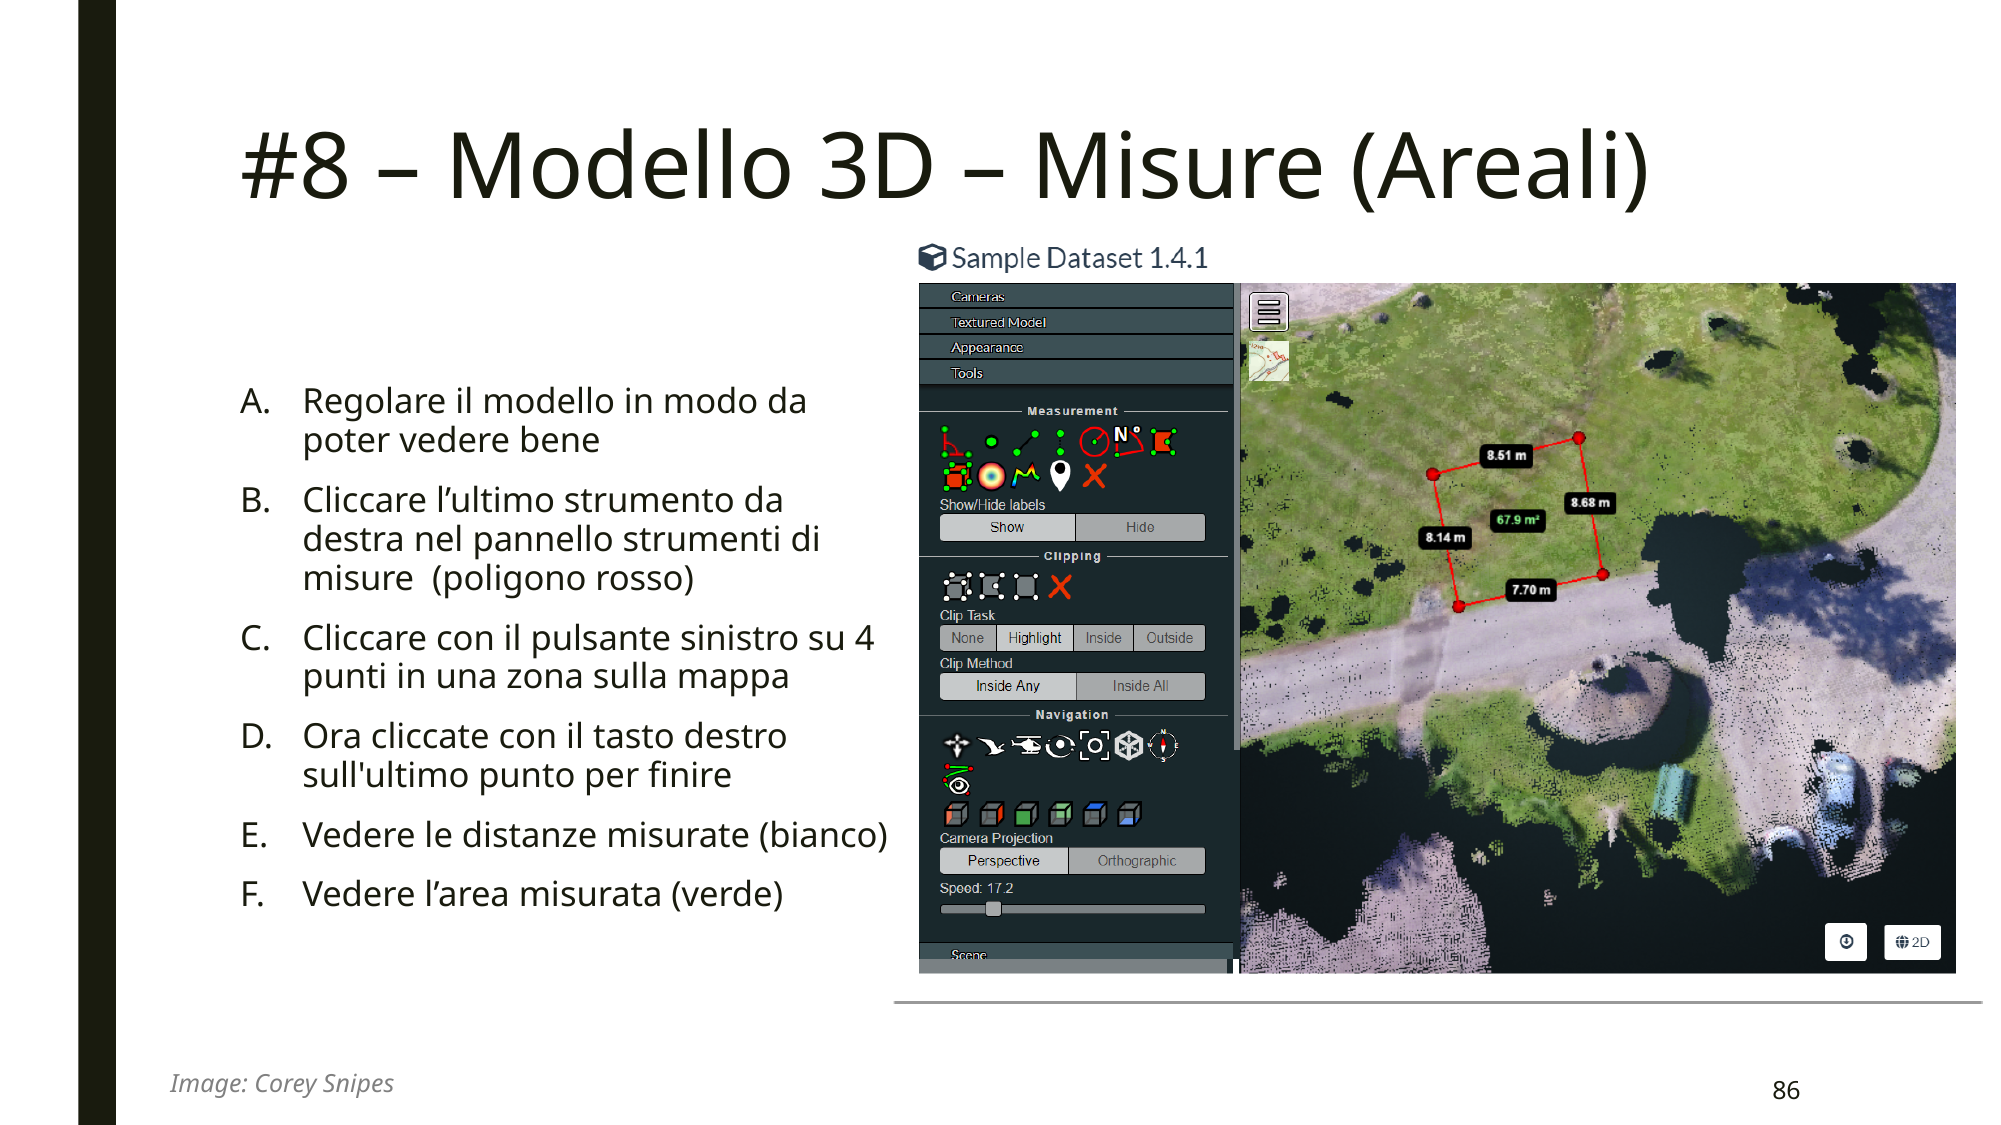

# #8 – Modello 3D – Misure (Areali)
Regolare il modello in modo da poter vedere bene
Cliccare l’ultimo strumento da destra nel pannello strumenti di misure (poligono rosso)
Cliccare con il pulsante sinistro su 4 punti in una zona sulla mappa
Ora cliccate con il tasto destro sull'ultimo punto per finire
Vedere le distanze misurate (bianco)
Vedere l’area misurata (verde)
Image: Corey Snipes